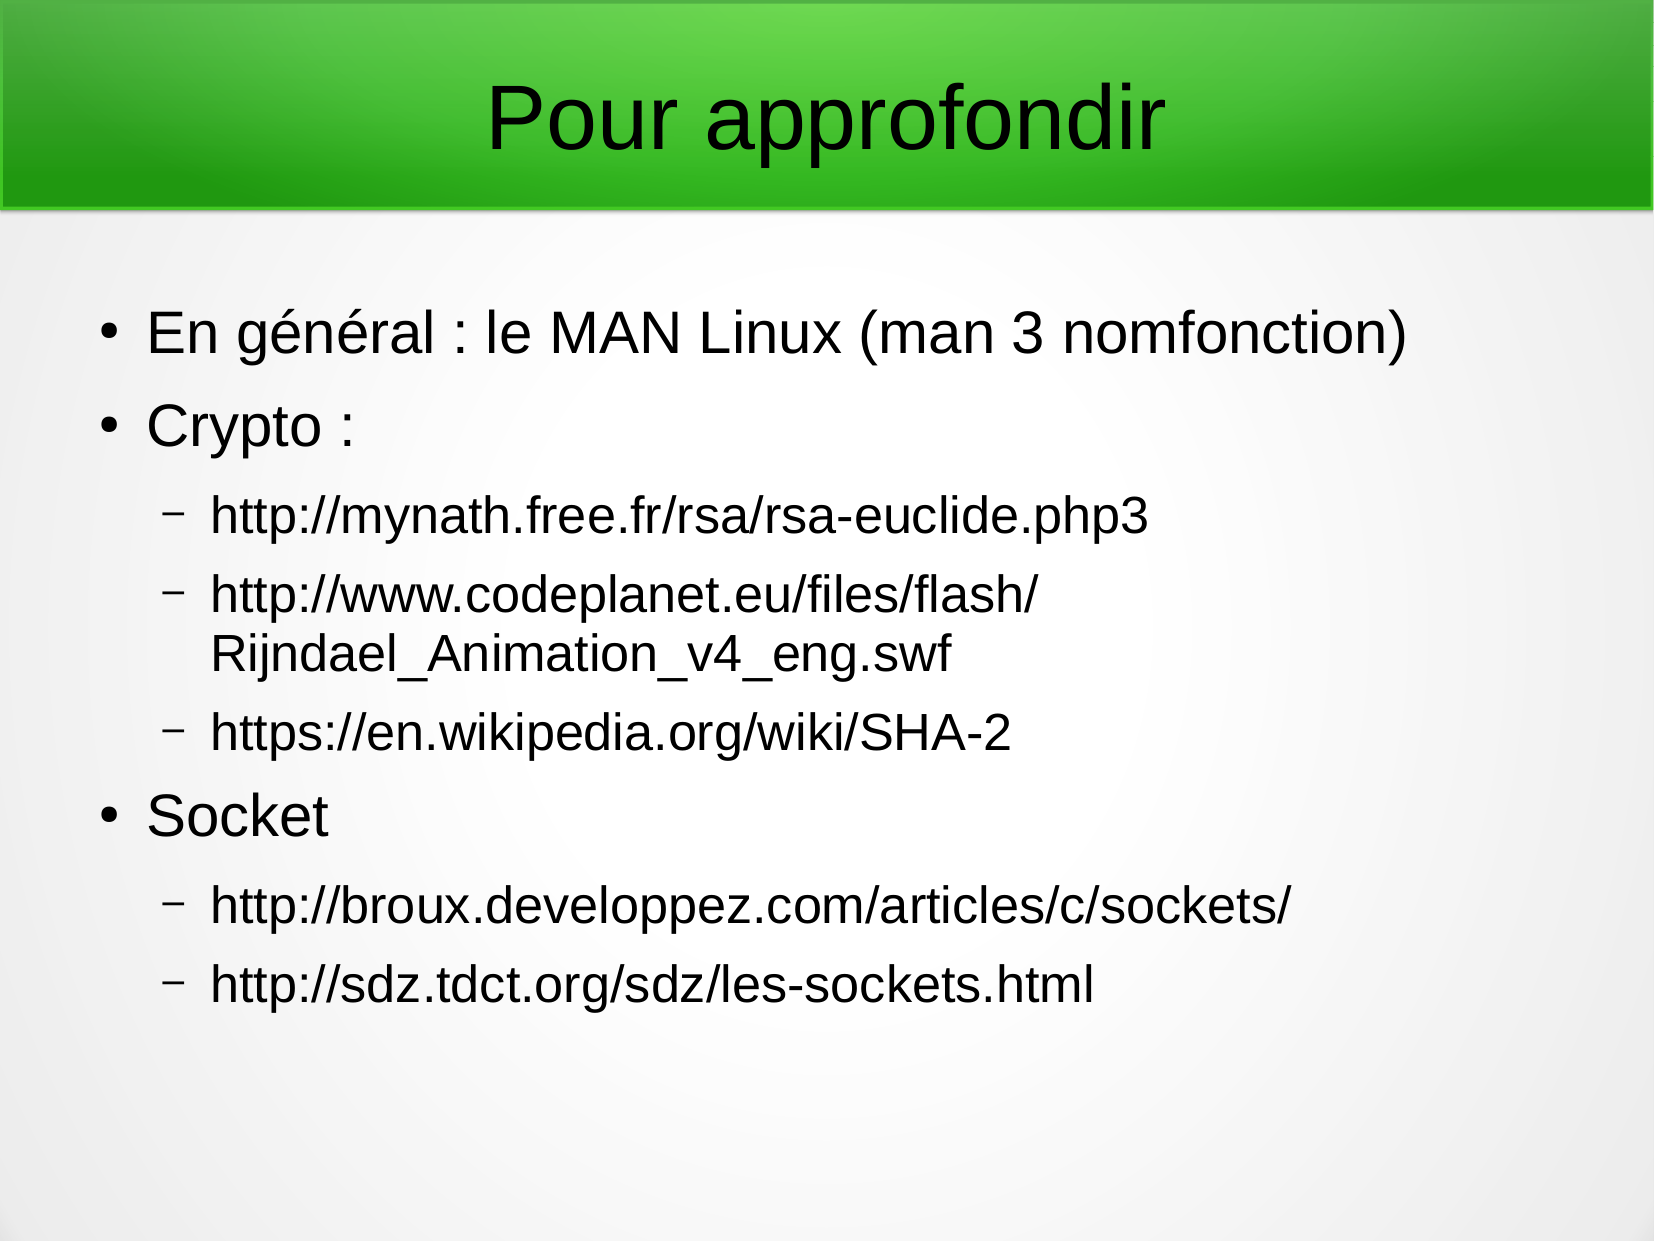

# Pour approfondir
En général : le MAN Linux (man 3 nomfonction)
Crypto :
http://mynath.free.fr/rsa/rsa-euclide.php3
http://www.codeplanet.eu/files/flash/Rijndael_Animation_v4_eng.swf
https://en.wikipedia.org/wiki/SHA-2
Socket
http://broux.developpez.com/articles/c/sockets/
http://sdz.tdct.org/sdz/les-sockets.html